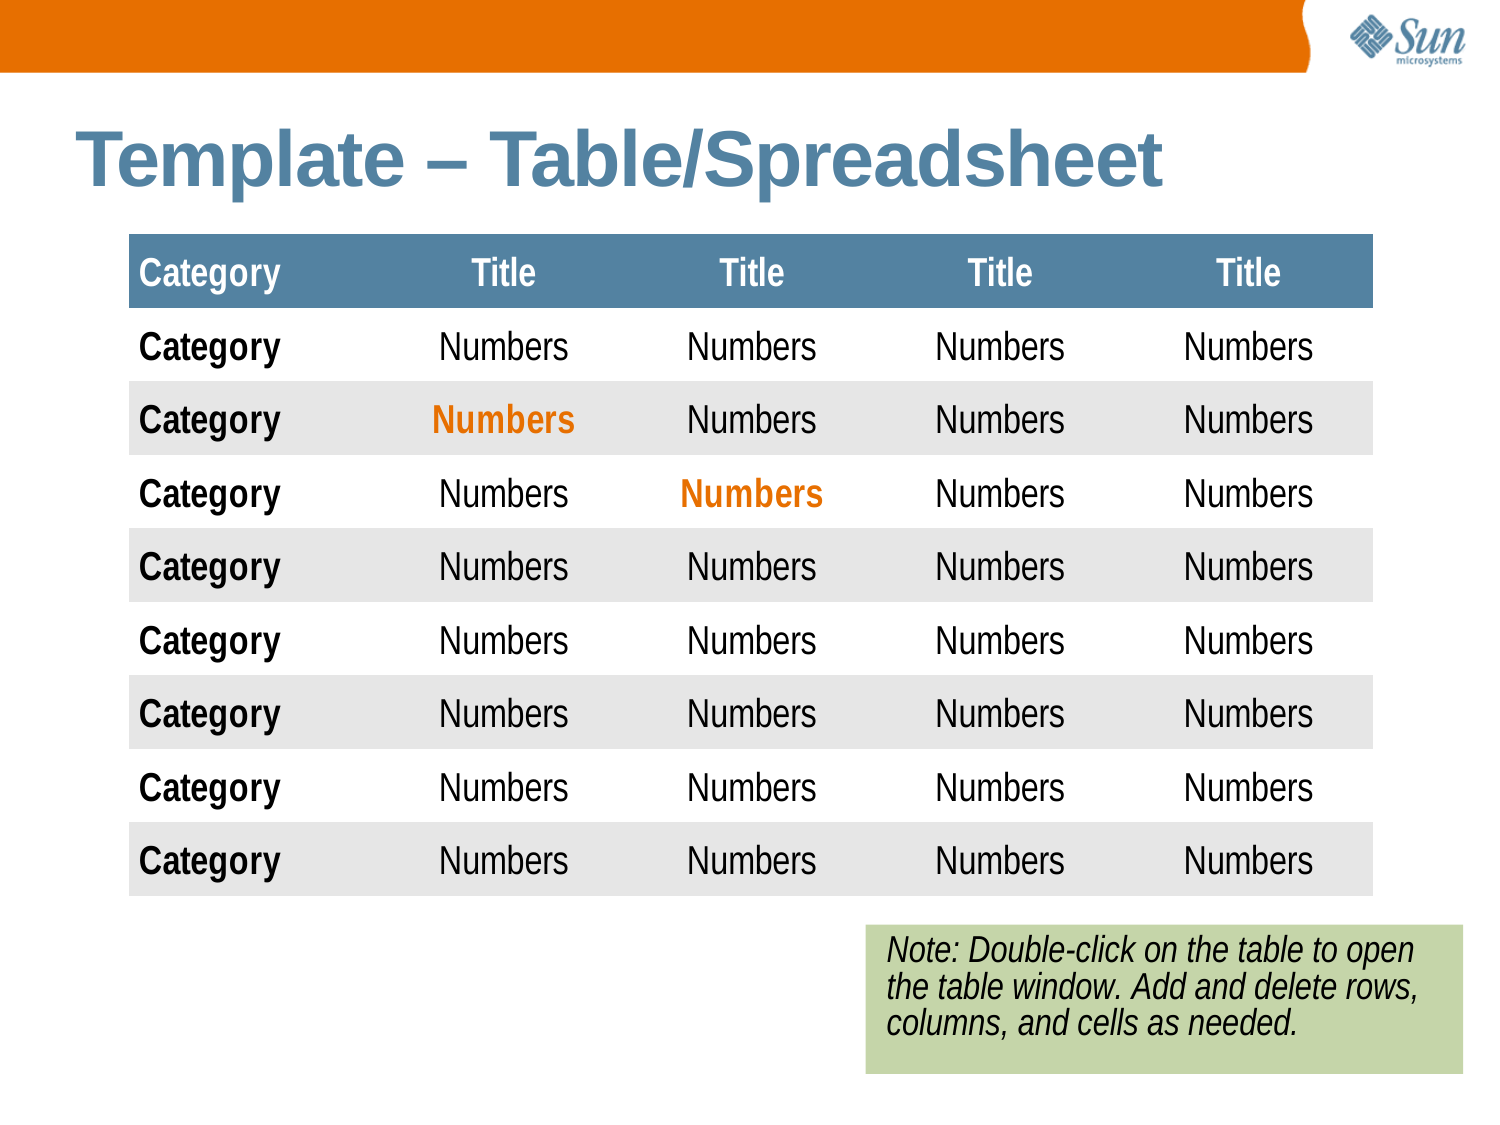

# Template – Table/Spreadsheet
Note: Double-click on the table to open the table window. Add and delete rows, columns, and cells as needed.